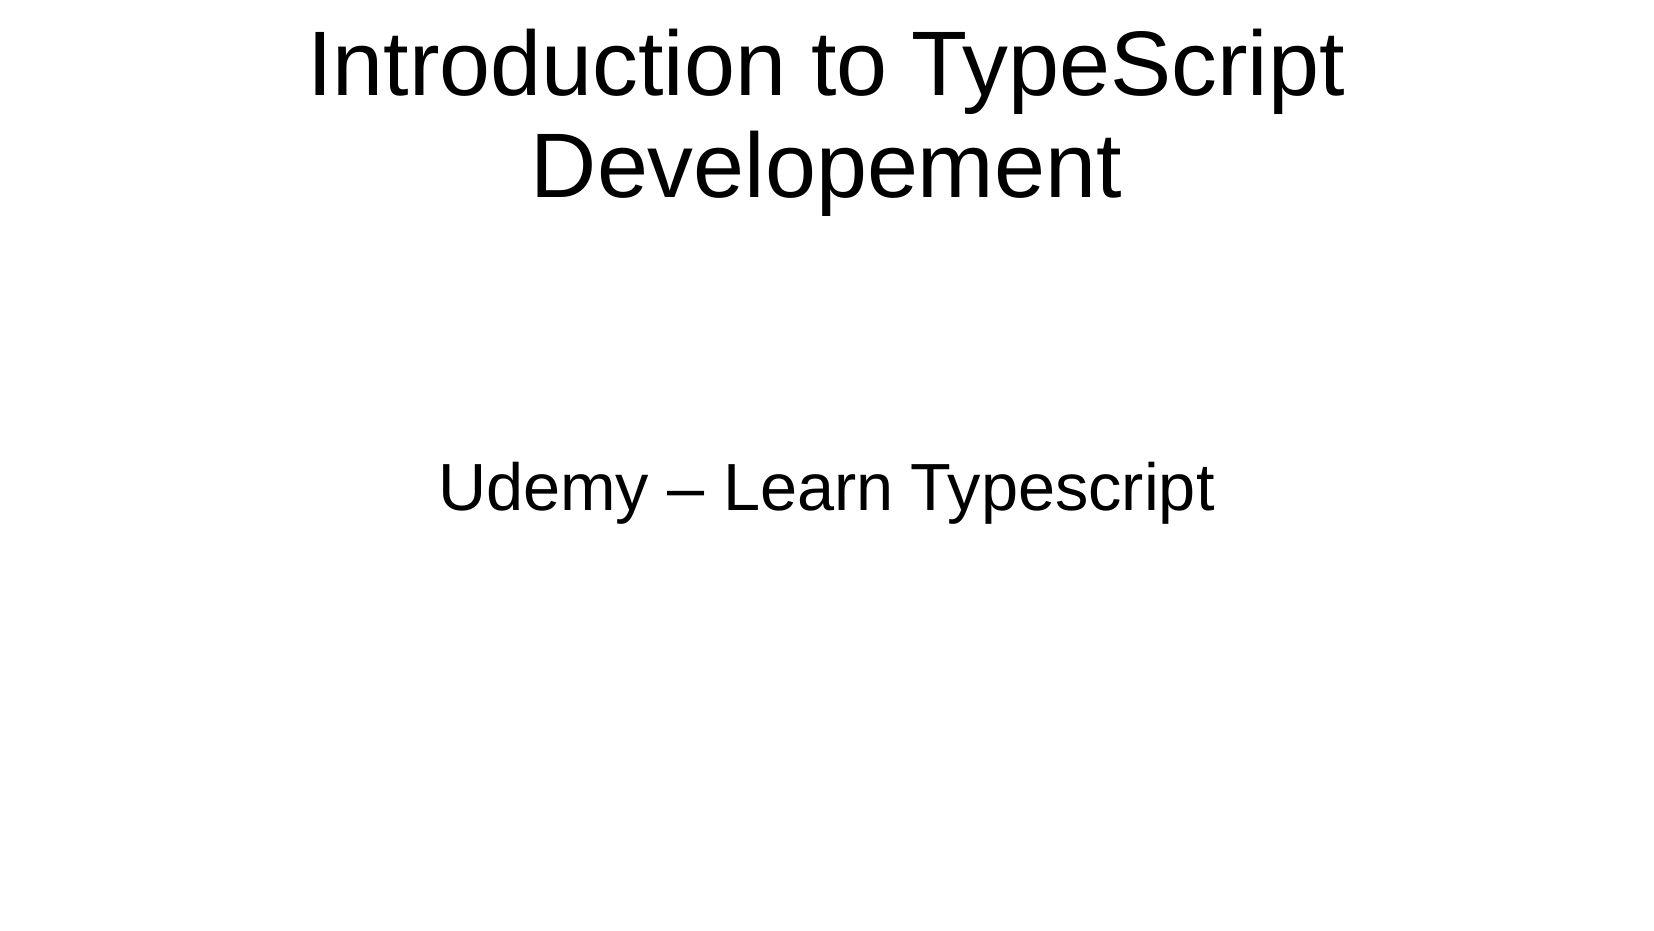

# Introduction to TypeScript Developement
Udemy – Learn Typescript